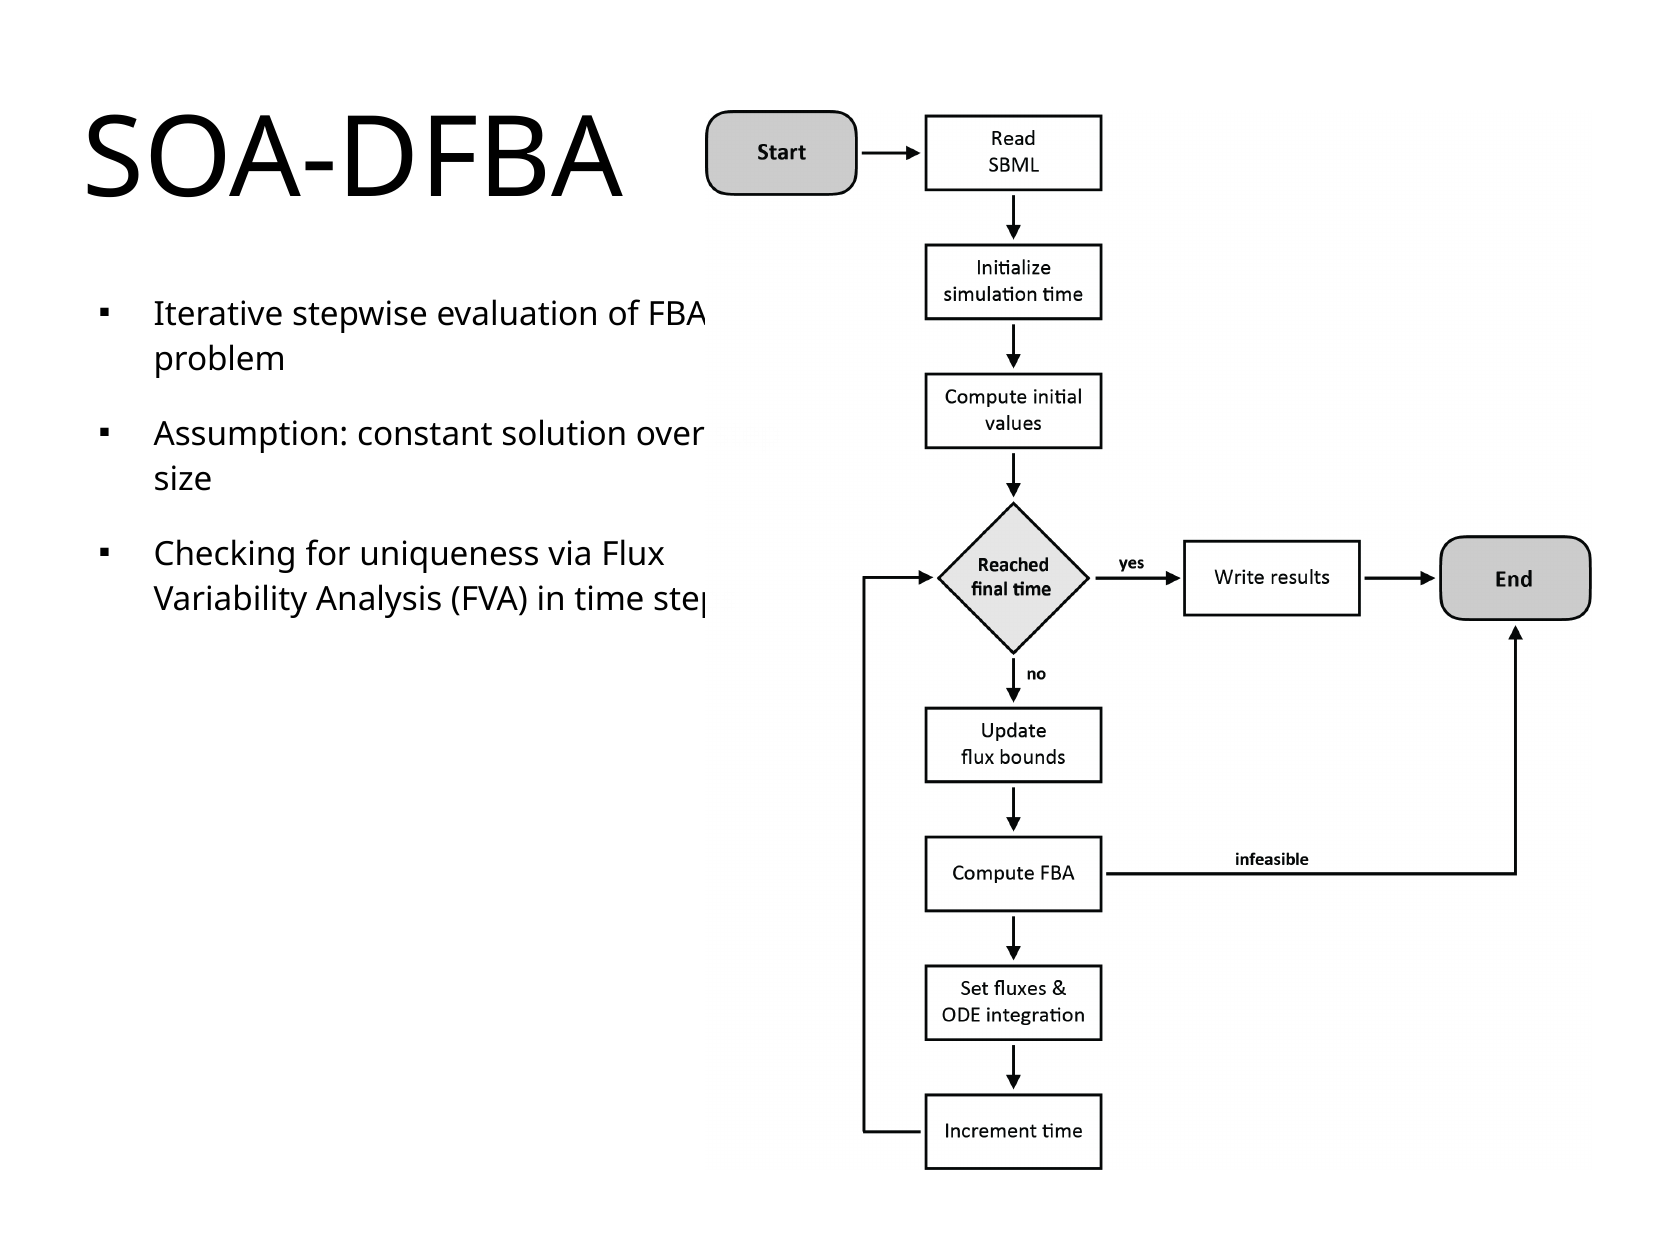

# SOA-DFBA
Iterative stepwise evaluation of FBA problem
Assumption: constant solution over step size
Checking for uniqueness via Flux Variability Analysis (FVA) in time steps